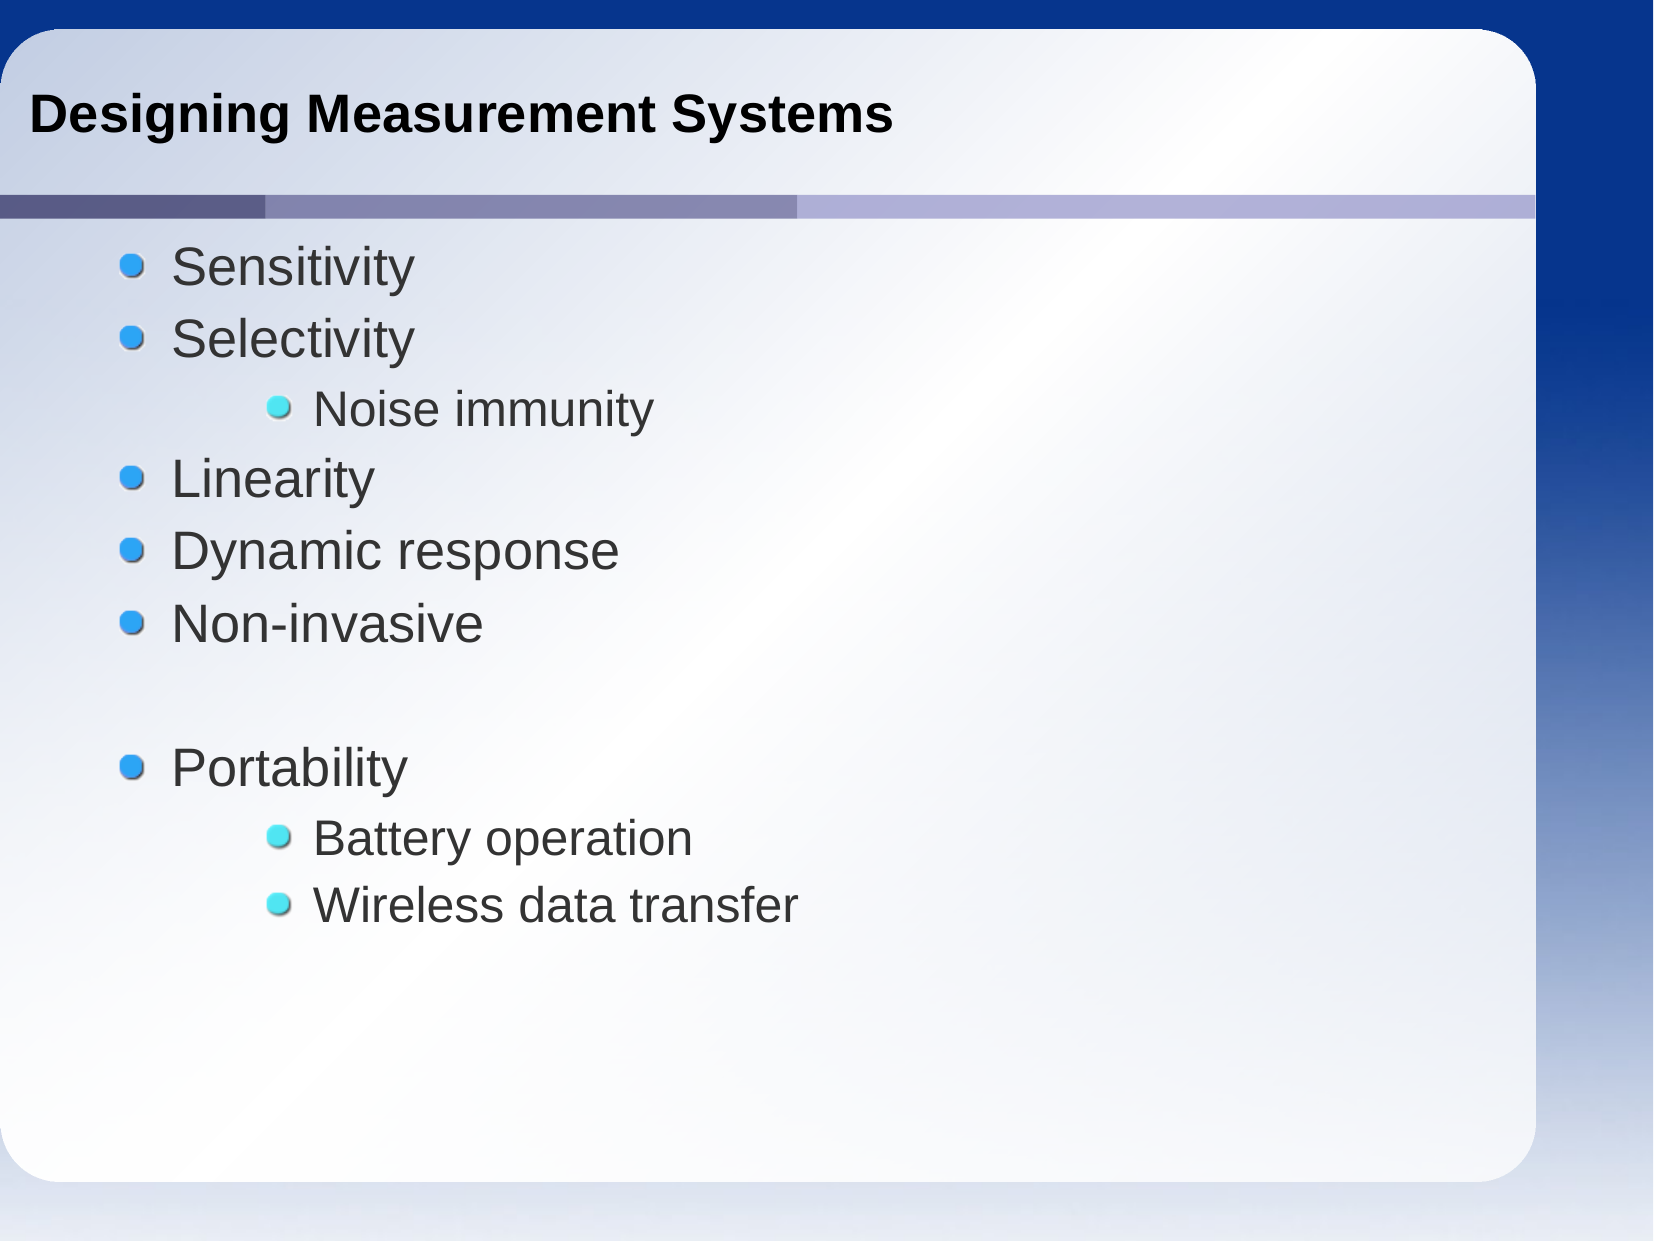

# Designing Measurement Systems
Sensitivity
Selectivity
Noise immunity
Linearity
Dynamic response
Non-invasive
Portability
Battery operation
Wireless data transfer